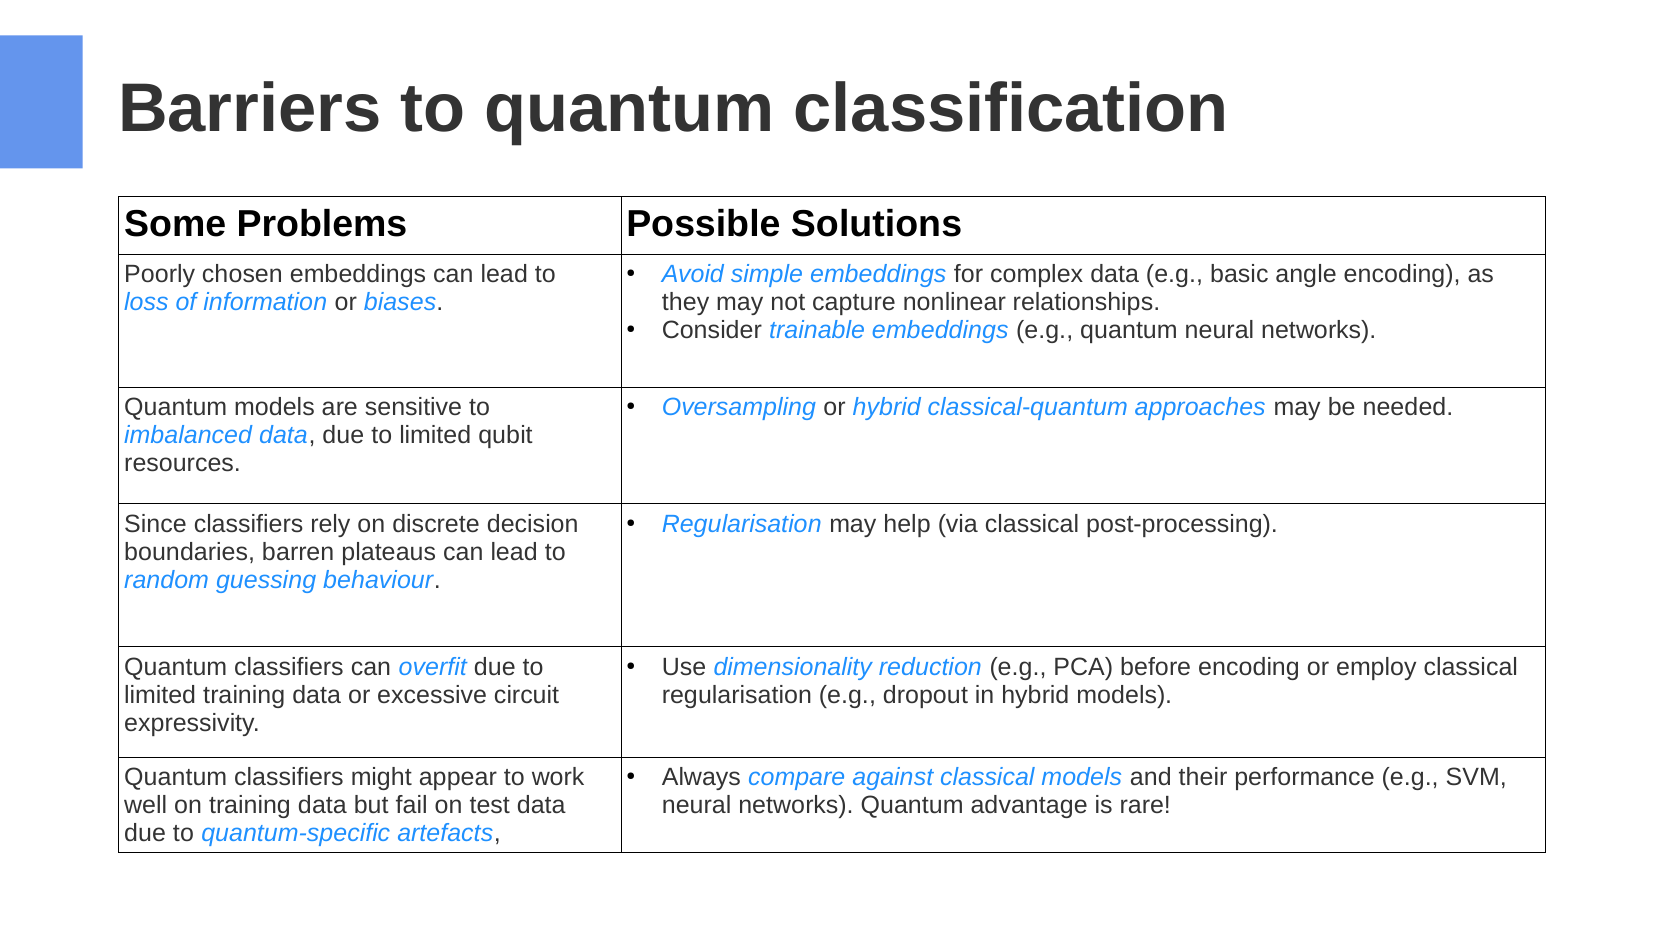

# Barriers to quantum classification
| Some Problems | Possible Solutions |
| --- | --- |
| Poorly chosen embeddings can lead to loss of information or biases. | Avoid simple embeddings for complex data (e.g., basic angle encoding), as they may not capture nonlinear relationships. Consider trainable embeddings (e.g., quantum neural networks). |
| Quantum models are sensitive to imbalanced data, due to limited qubit resources. | Oversampling or hybrid classical-quantum approaches may be needed. |
| Since classifiers rely on discrete decision boundaries, barren plateaus can lead to random guessing behaviour. | Regularisation may help (via classical post-processing). |
| Quantum classifiers can overfit due to limited training data or excessive circuit expressivity. | Use dimensionality reduction (e.g., PCA) before encoding or employ classical regularisation (e.g., dropout in hybrid models). |
| Quantum classifiers might appear to work well on training data but fail on test data due to quantum-specific artefacts, | Always compare against classical models and their performance (e.g., SVM, neural networks). Quantum advantage is rare! |
10